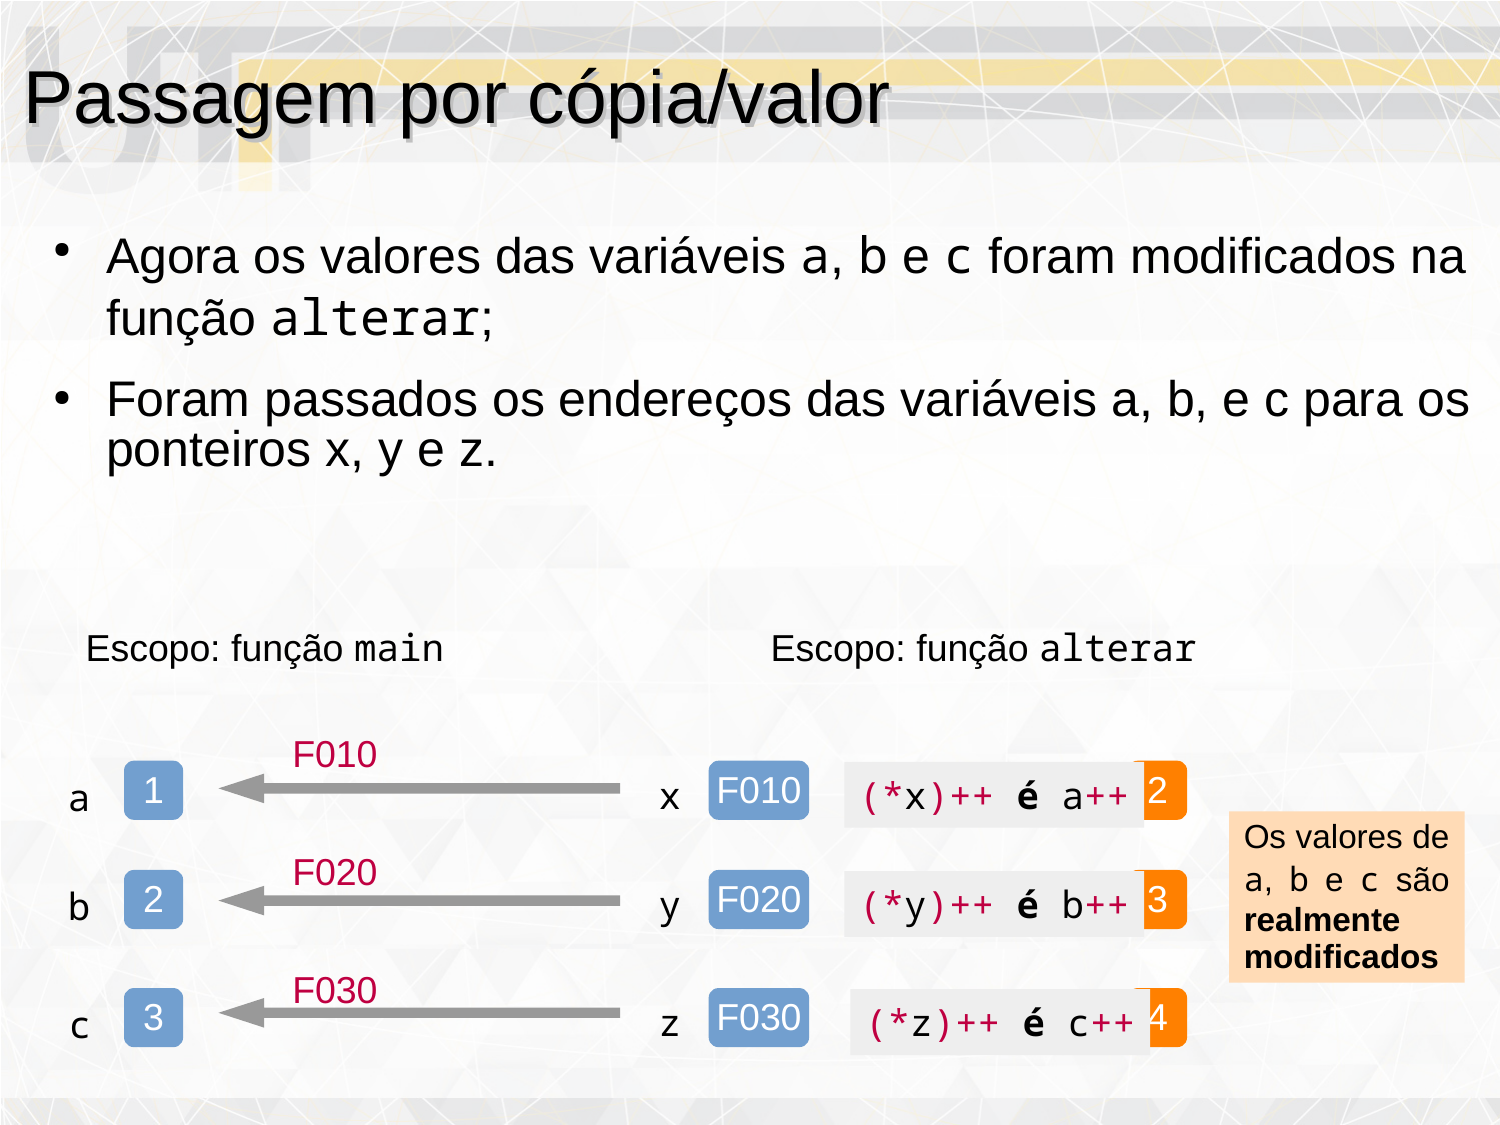

# Passagem por cópia/valor
Agora os valores das variáveis a, b e c foram modificados na função alterar;
Foram passados os endereços das variáveis a, b, e c para os ponteiros x, y e z.
Escopo: função main
Escopo: função alterar
F010
1
F010
2
x
(*x)++ é a++
a
Os valores de a, b e c são realmente modificados
F020
2
F020
3
y
(*y)++ é b++
b
F030
3
F030
4
z
(*z)++ é c++
c